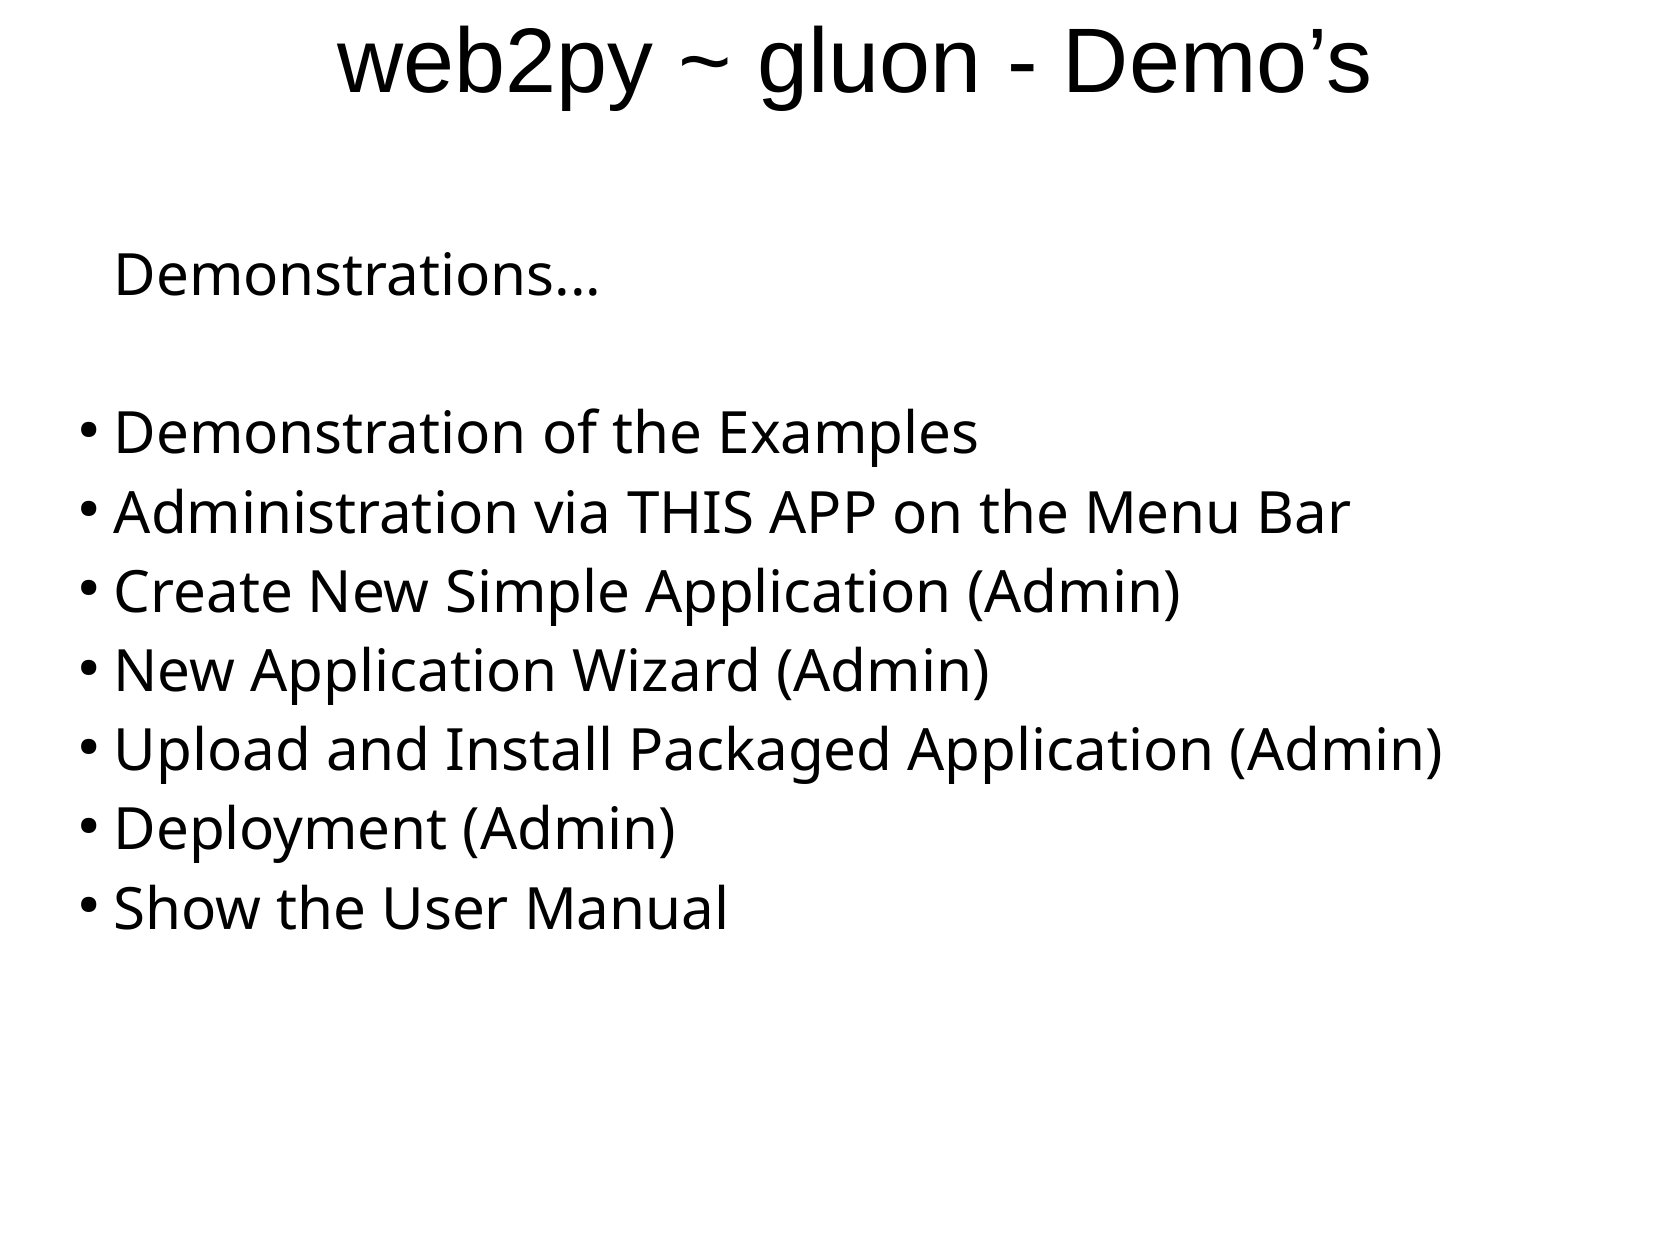

# web2py ~ gluon - Demo’s
Demonstrations...
Demonstration of the Examples
Administration via THIS APP on the Menu Bar
Create New Simple Application (Admin)
New Application Wizard (Admin)
Upload and Install Packaged Application (Admin)
Deployment (Admin)
Show the User Manual